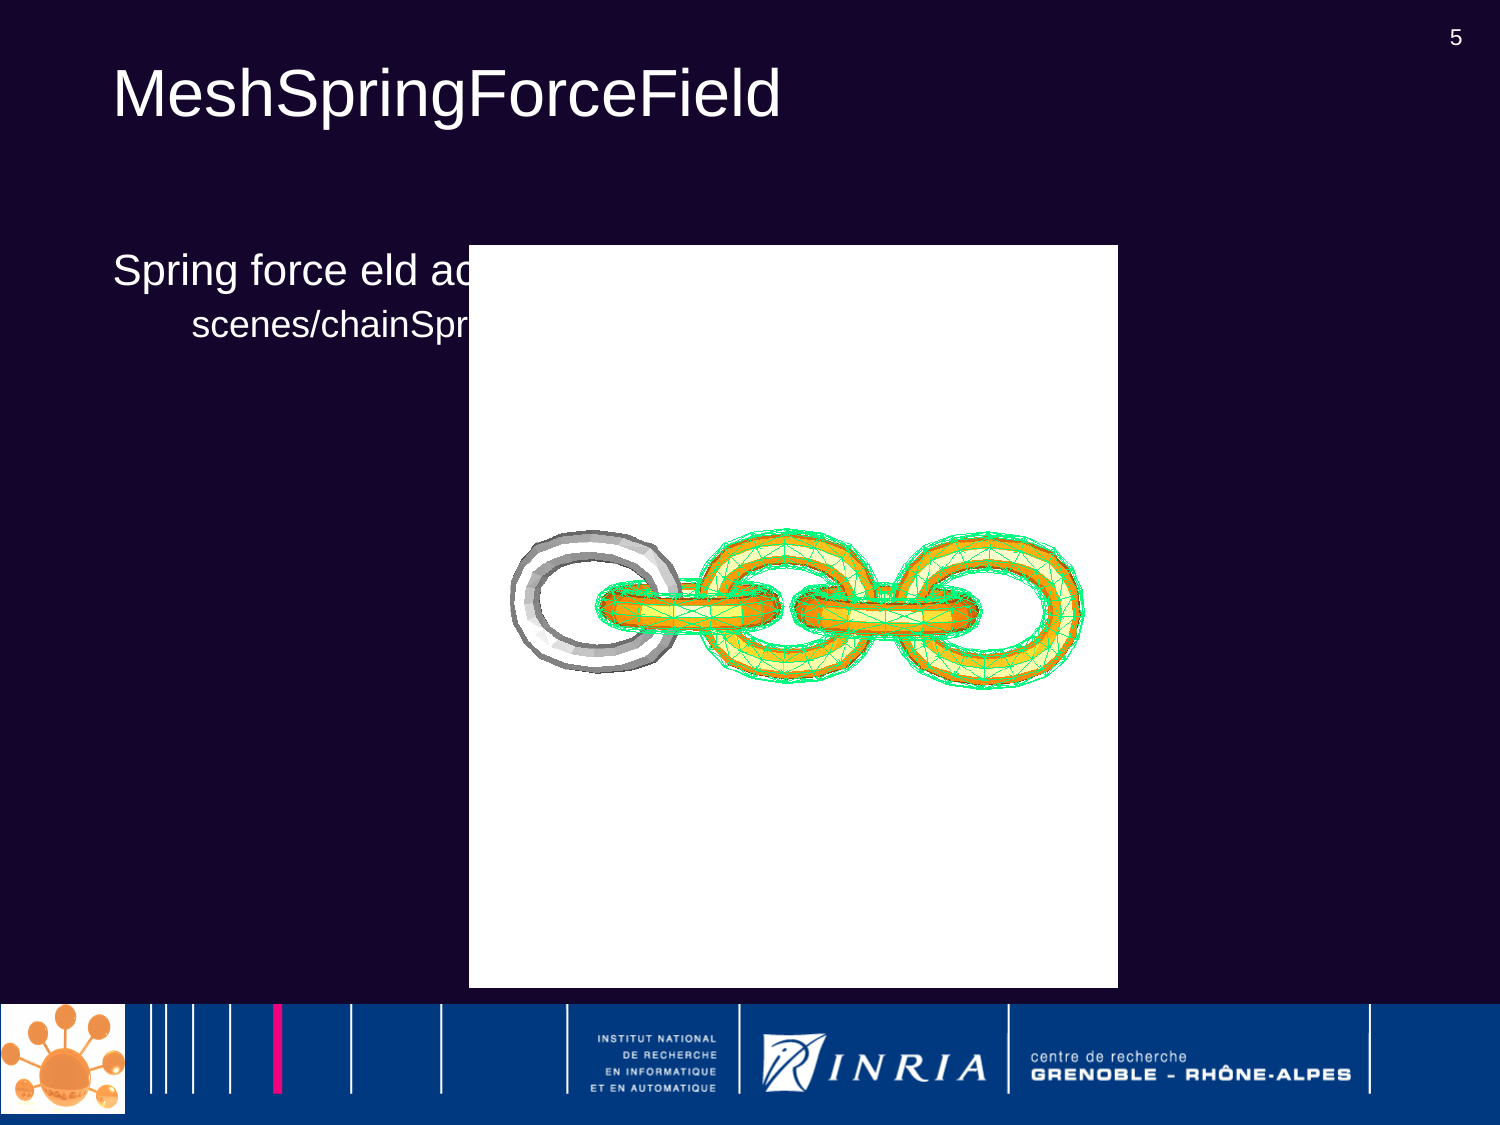

# MeshSpringForceField
Spring force eld acting along the edges of a mesh
scenes/chainSpring.scn